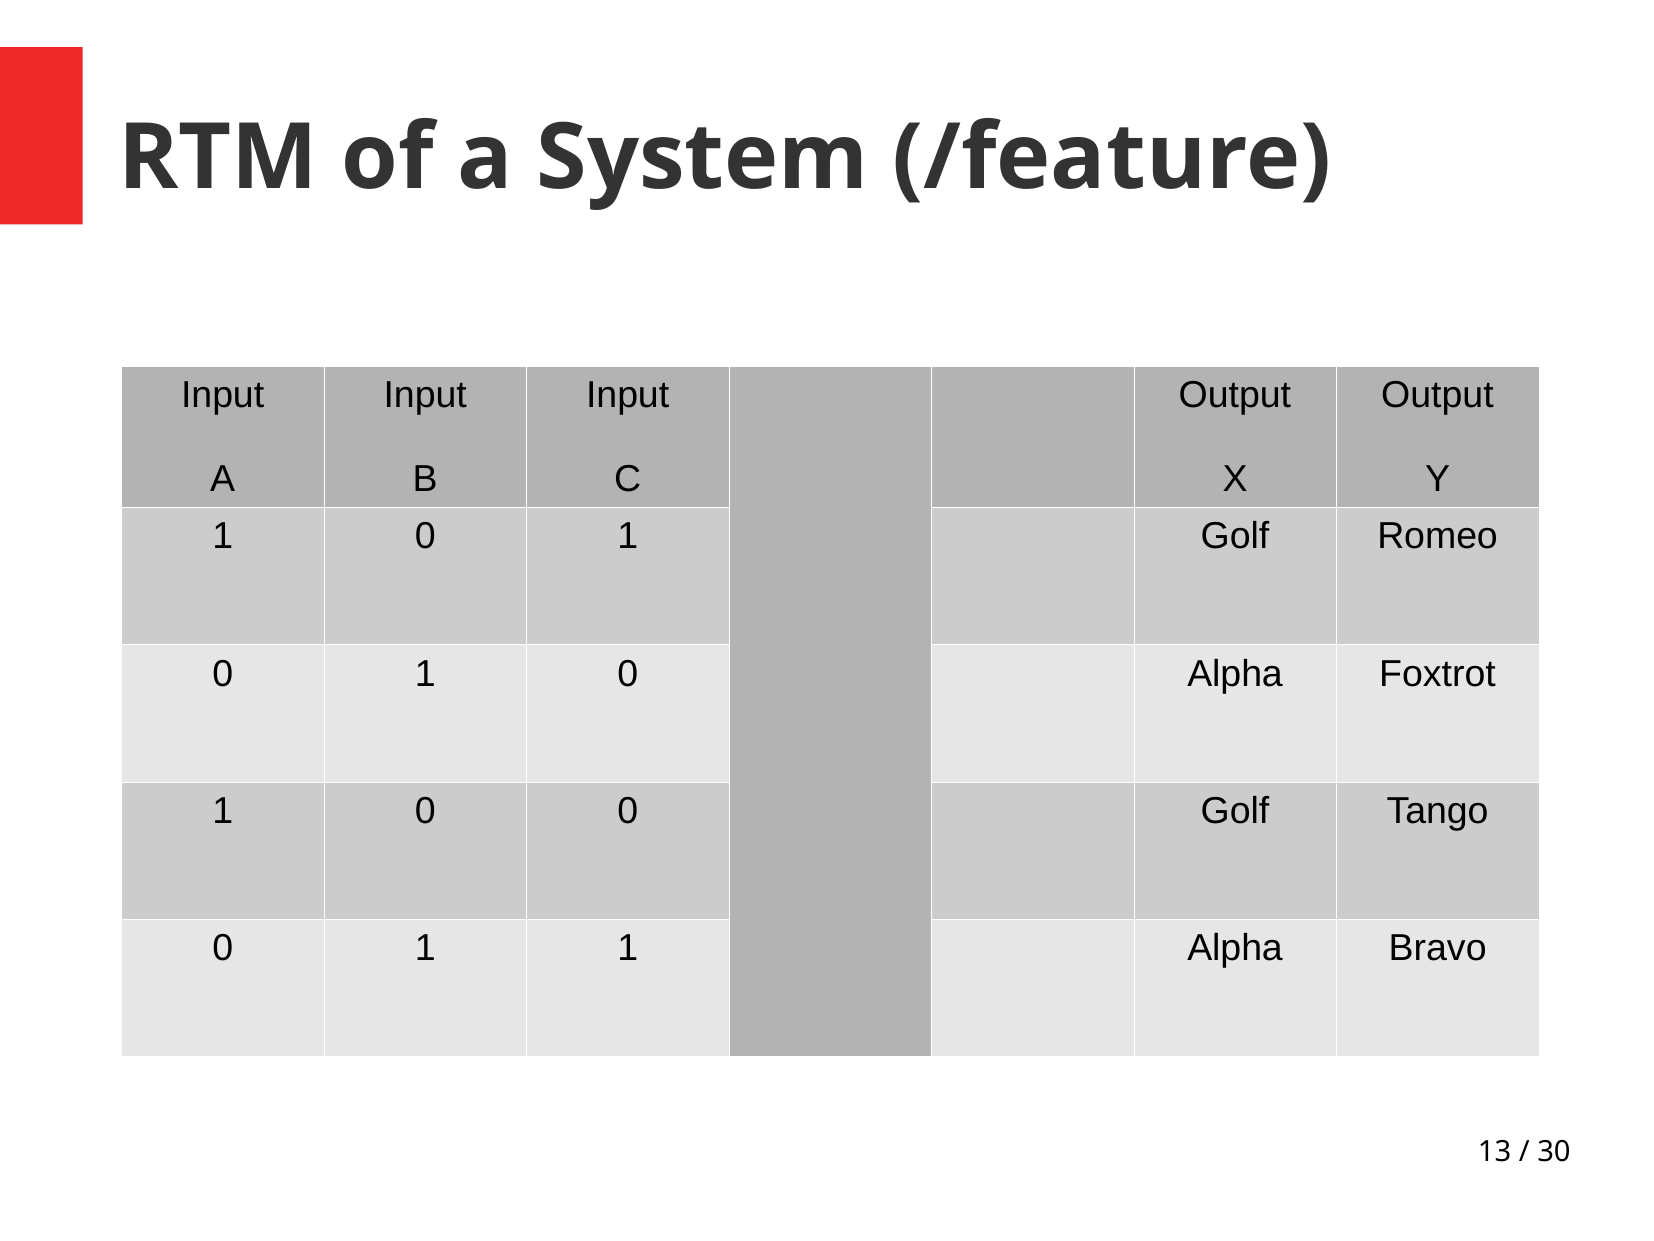

# RTM of a System (/feature)
| Input A | Input B | Input C | | | Output X | Output Y |
| --- | --- | --- | --- | --- | --- | --- |
| 1 | 0 | 1 | | | Golf | Romeo |
| 0 | 1 | 0 | | | Alpha | Foxtrot |
| 1 | 0 | 0 | | | Golf | Tango |
| 0 | 1 | 1 | | | Alpha | Bravo |
13